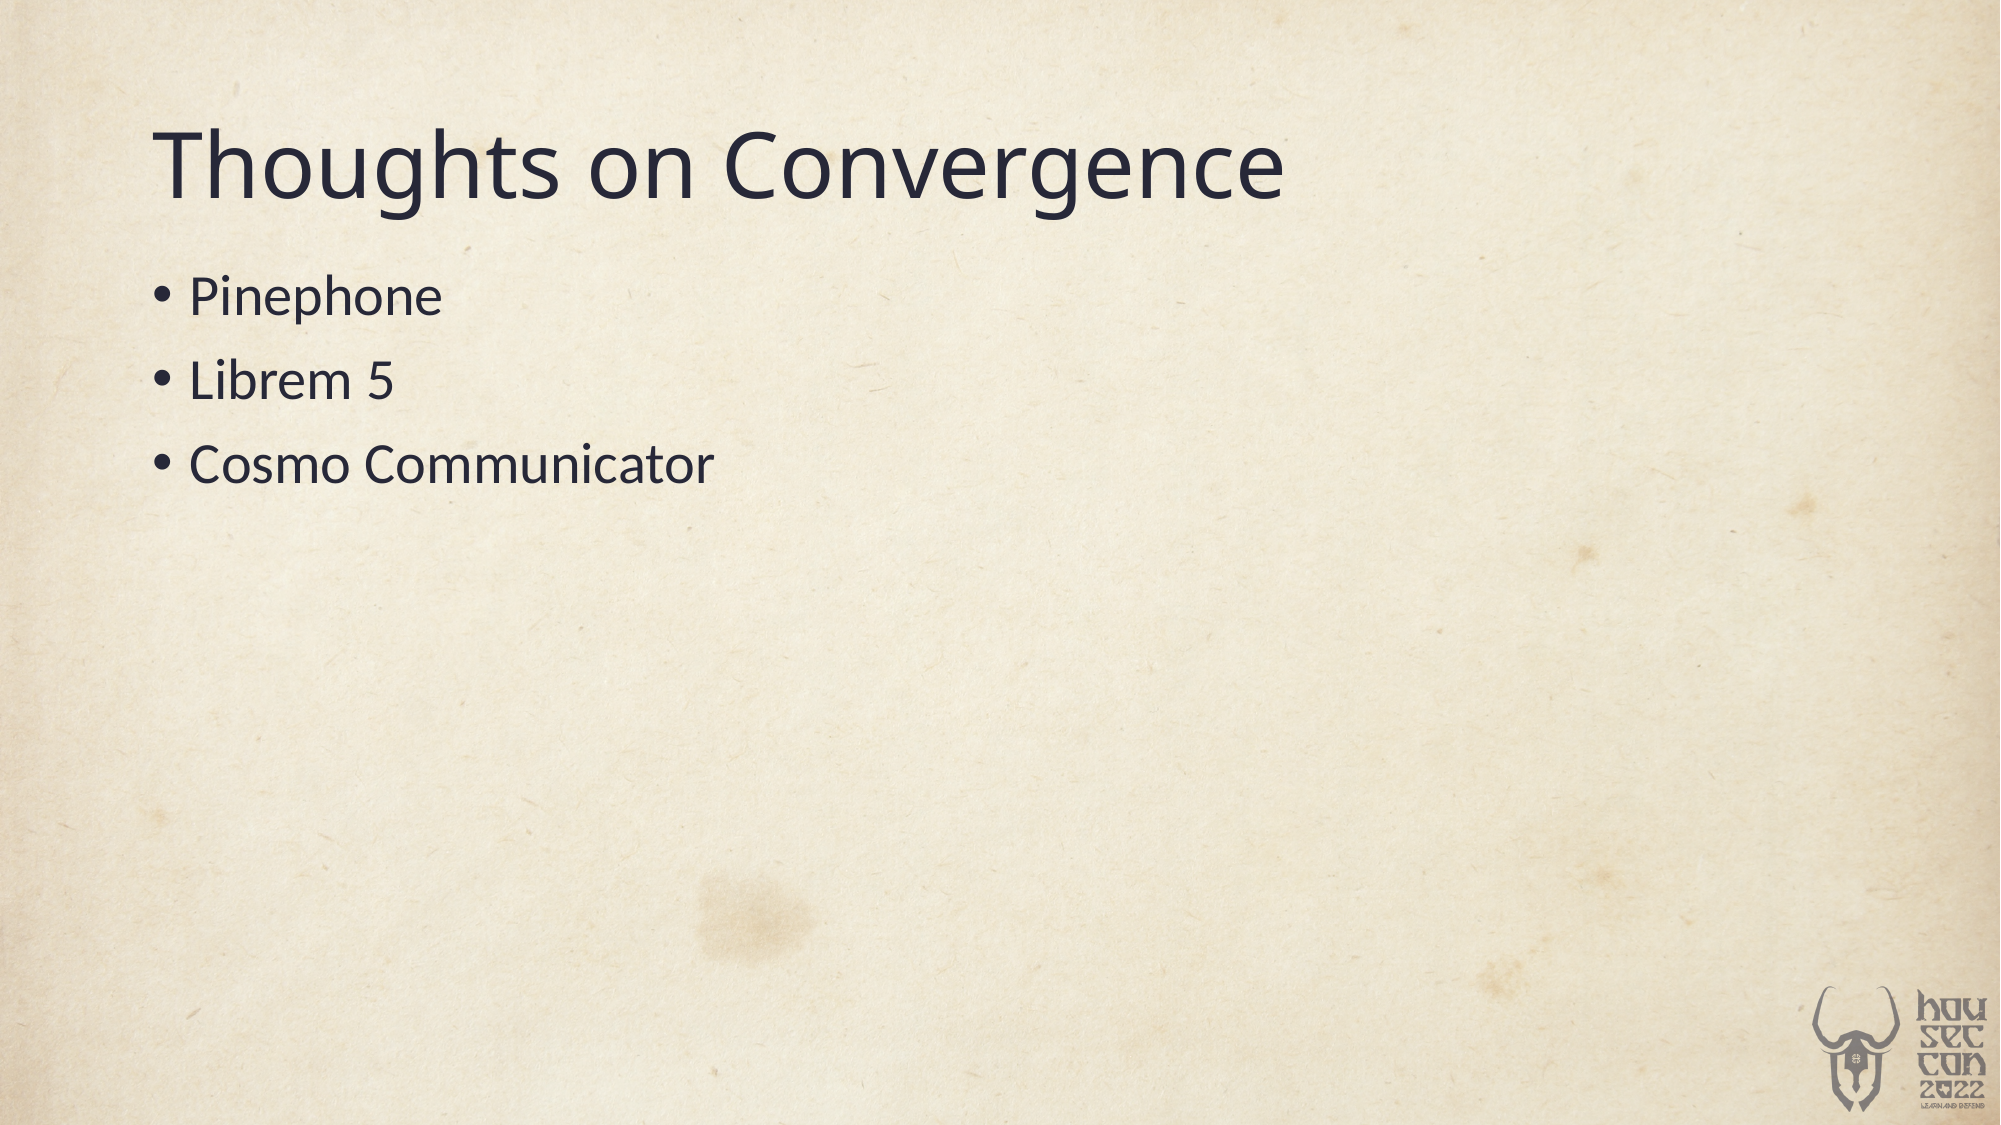

Thoughts on Convergence
Pinephone
Librem 5
Cosmo Communicator